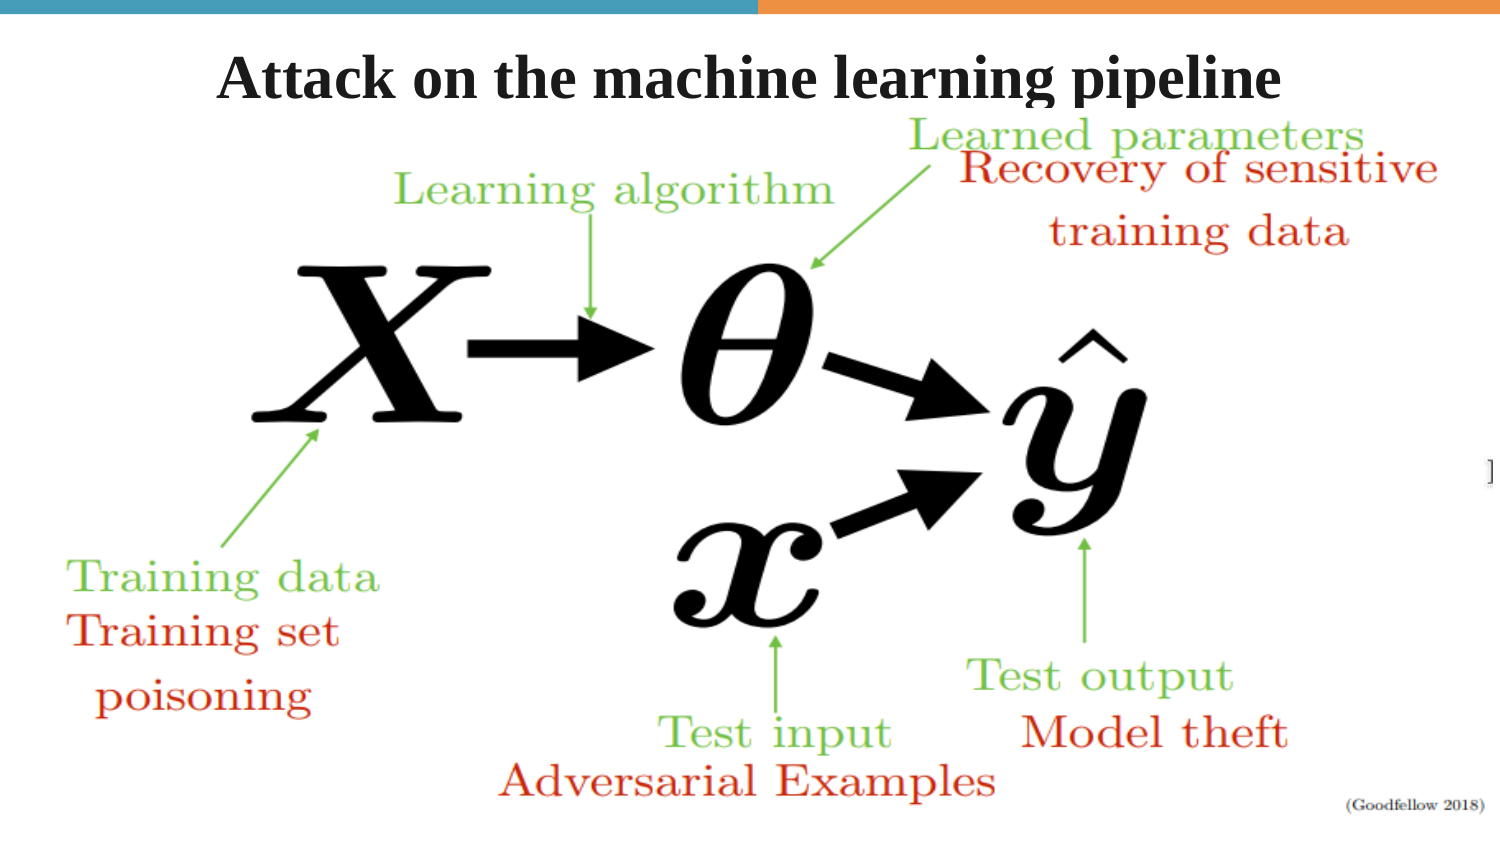

# Attack on the machine learning pipeline